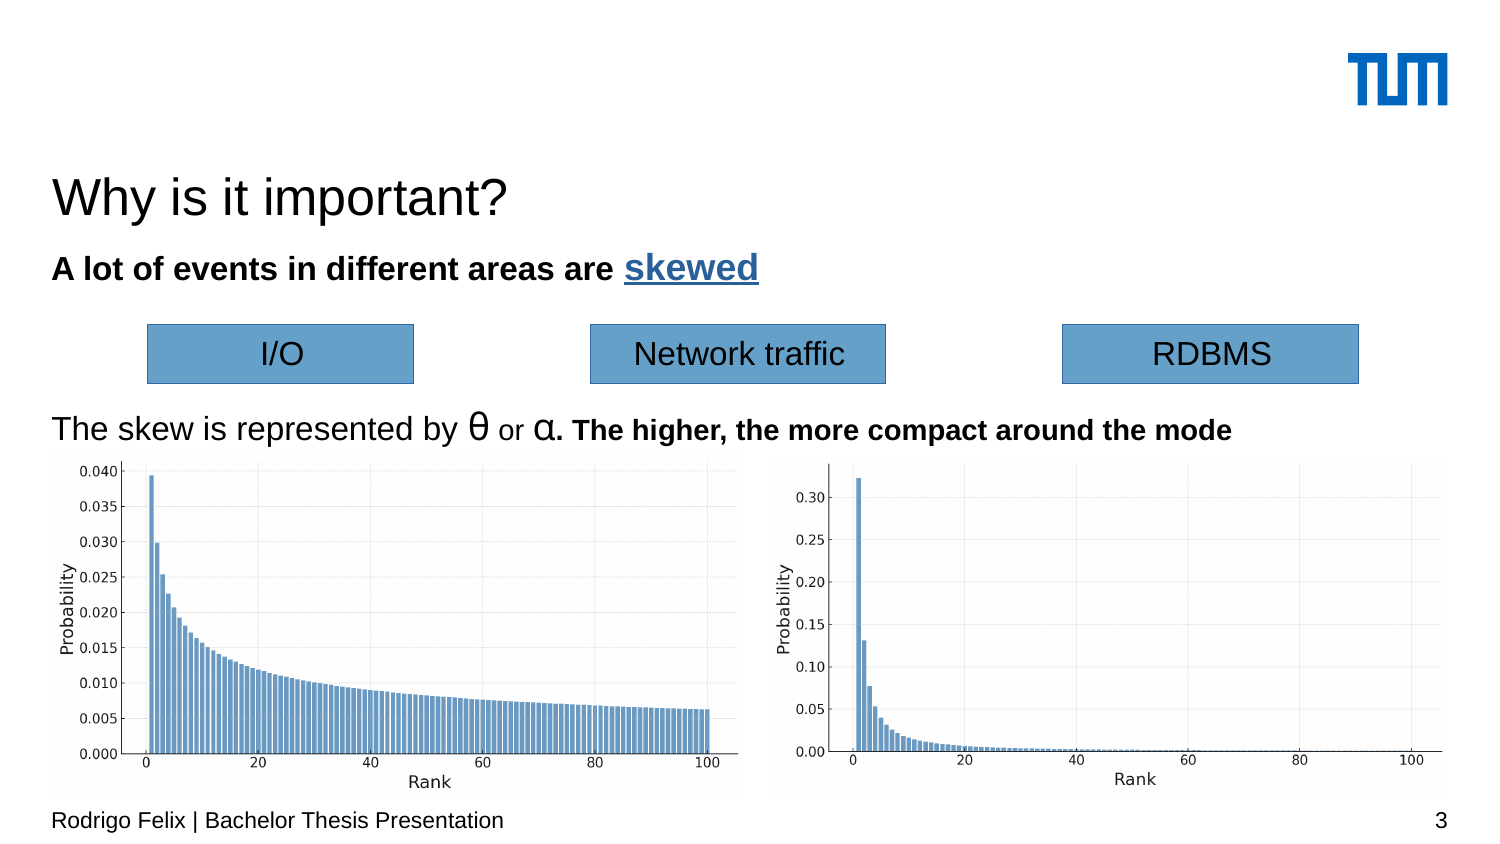

Why is it important?
# A lot of events in different areas are skewed
I/O
Network traffic
RDBMS
The skew is represented by θ or α. The higher, the more compact around the mode
Rodrigo Felix | Bachelor Thesis Presentation
3